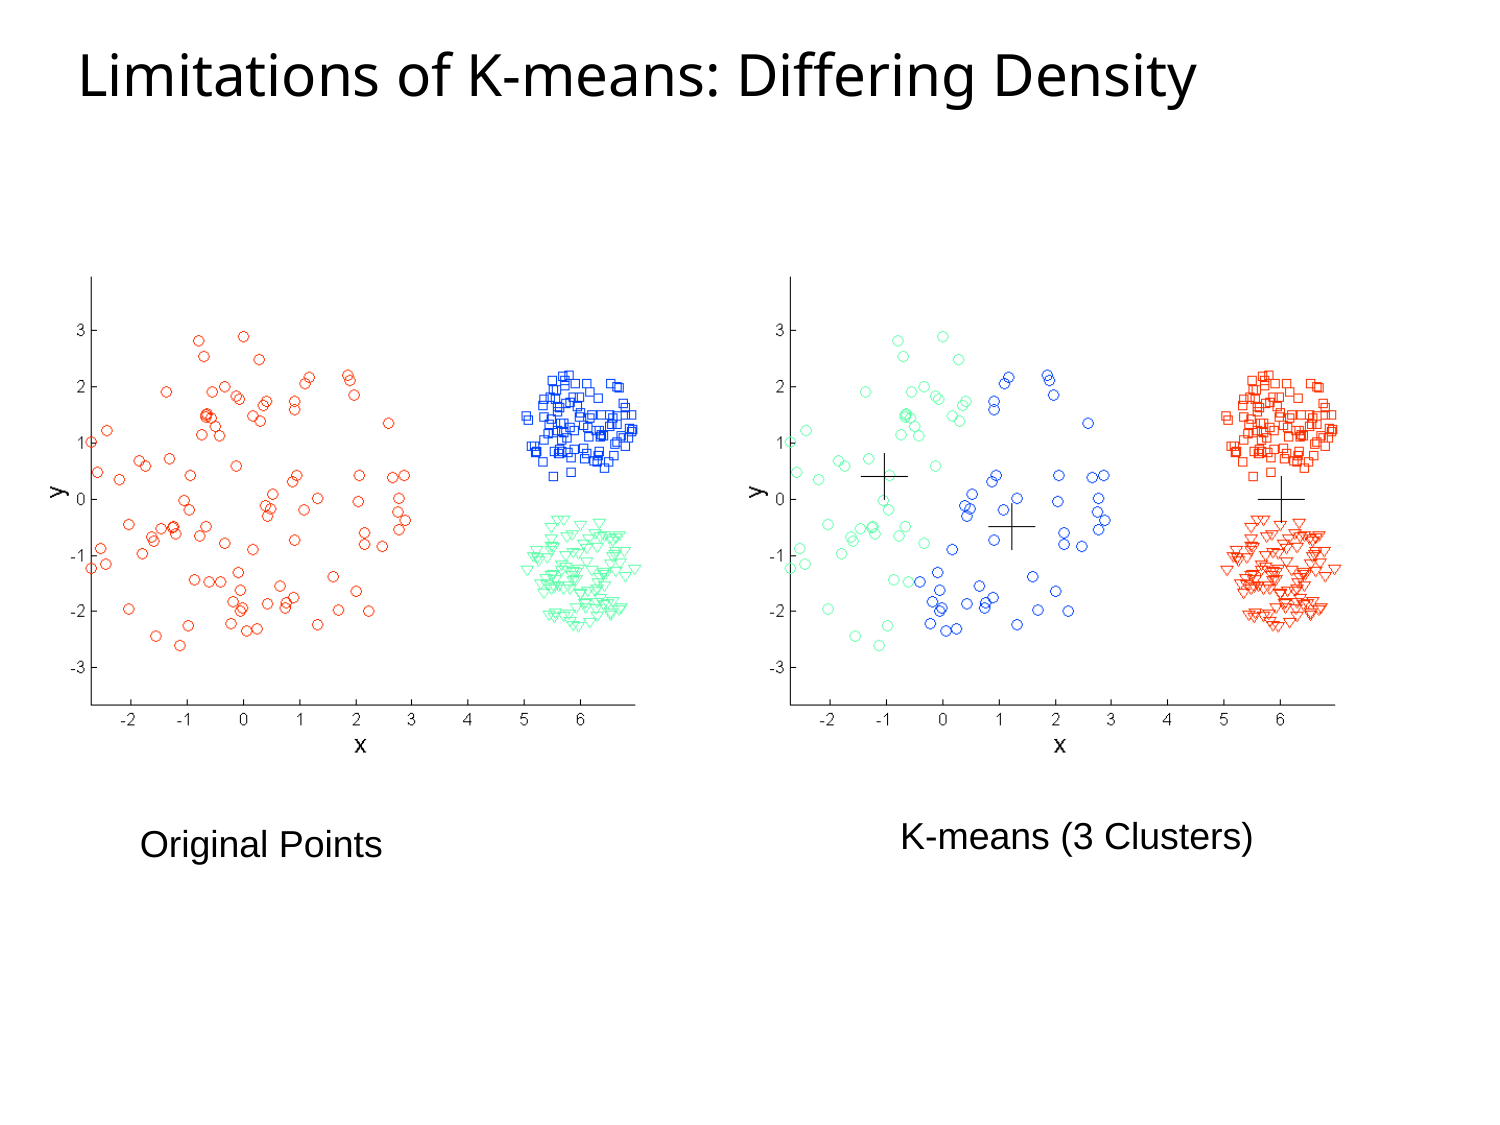

Limitations of K-means: Differing Density
K-means (3 Clusters)
Original Points